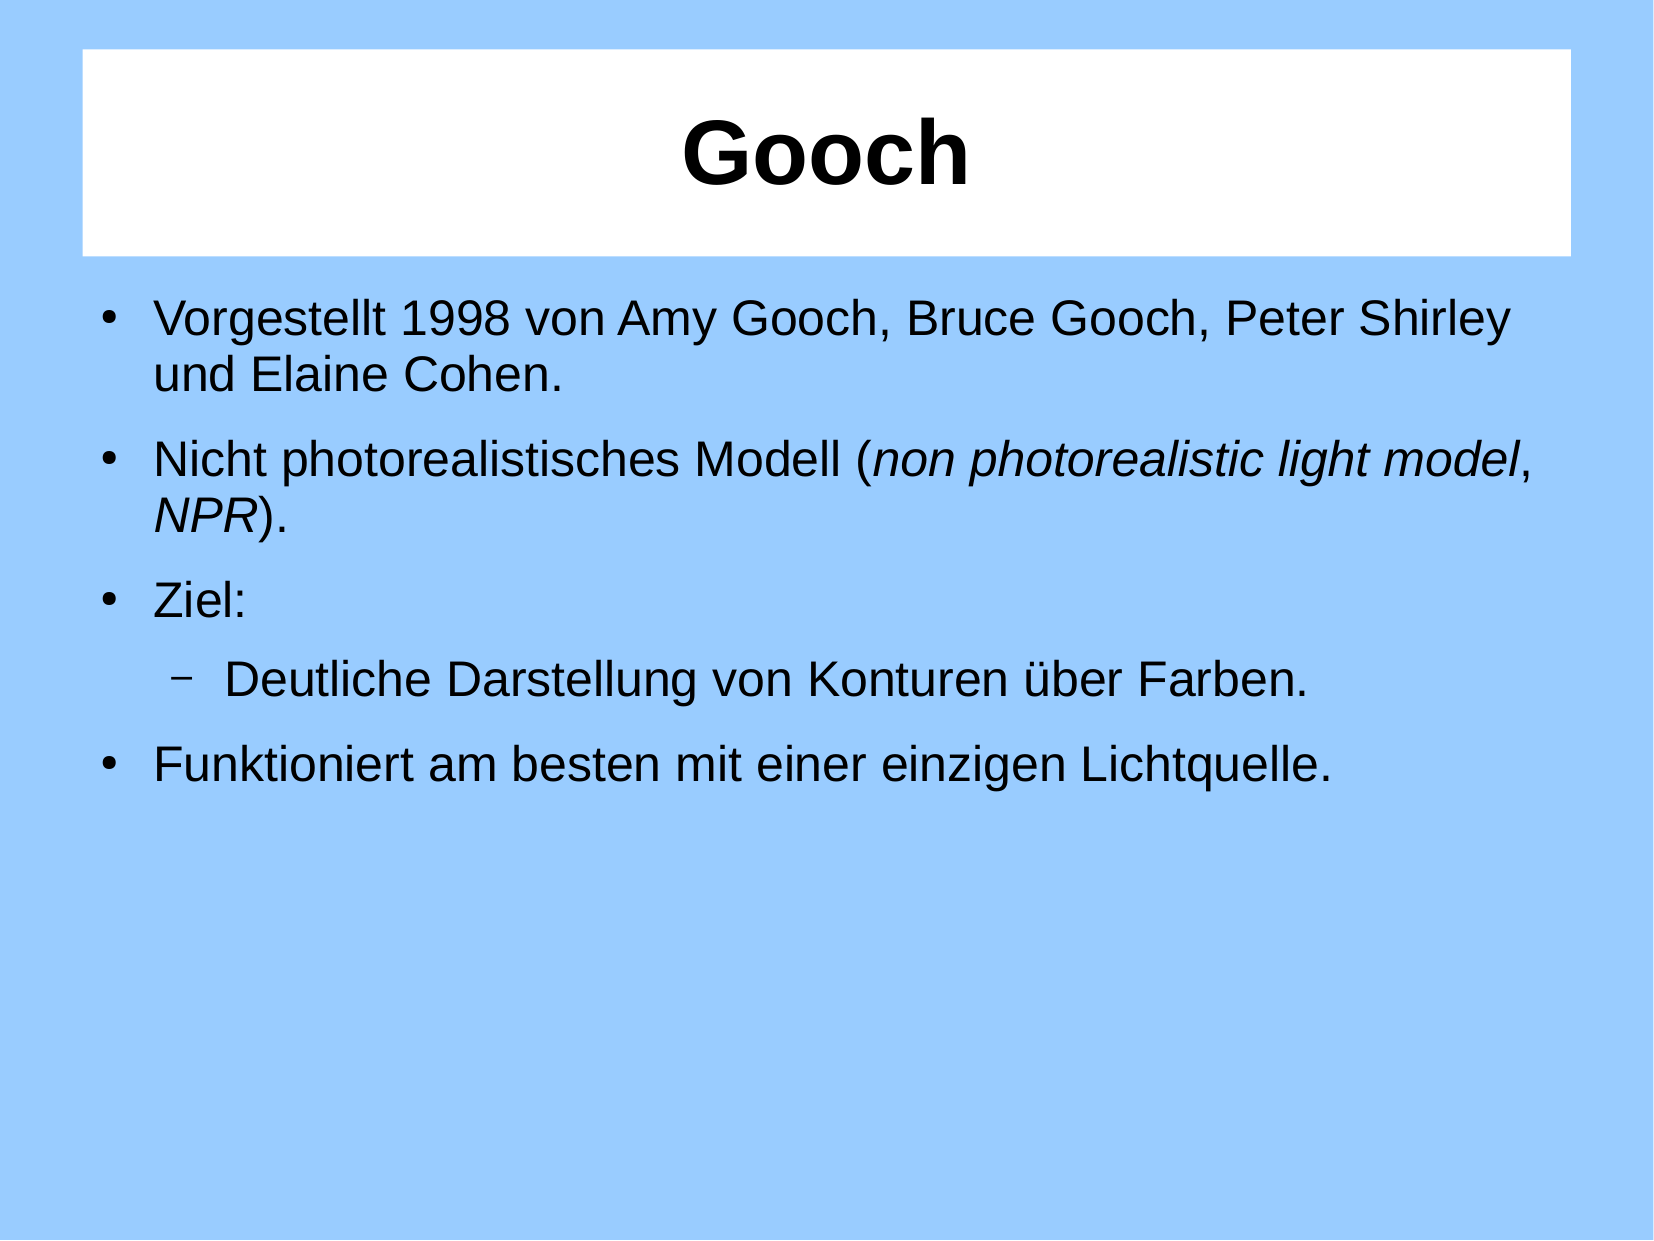

# Gooch
Vorgestellt 1998 von Amy Gooch, Bruce Gooch, Peter Shirley und Elaine Cohen.
Nicht photorealistisches Modell (non photorealistic light model, NPR).
Ziel:
Deutliche Darstellung von Konturen über Farben.
Funktioniert am besten mit einer einzigen Lichtquelle.